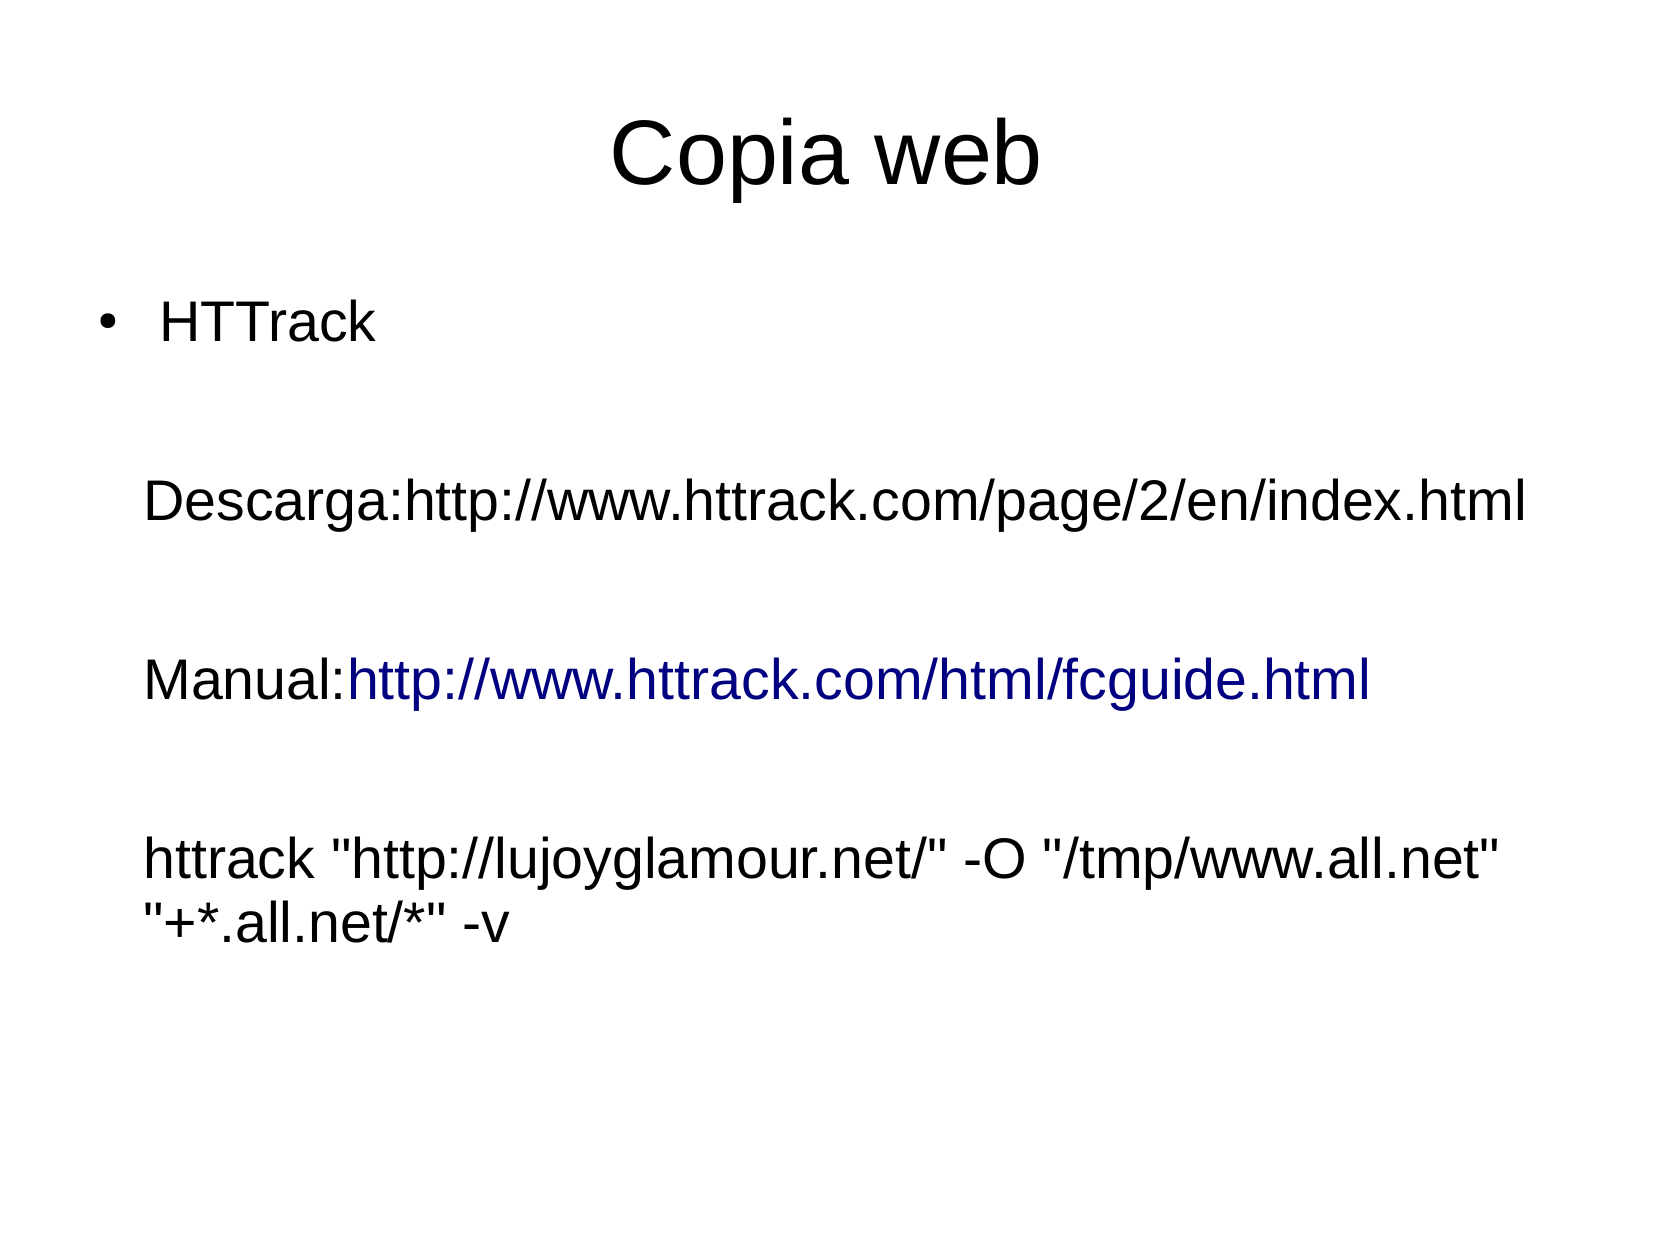

# Copia web
 HTTrack
Descarga:http://www.httrack.com/page/2/en/index.html
Manual:http://www.httrack.com/html/fcguide.html
httrack "http://lujoyglamour.net/" -O "/tmp/www.all.net" "+*.all.net/*" -v